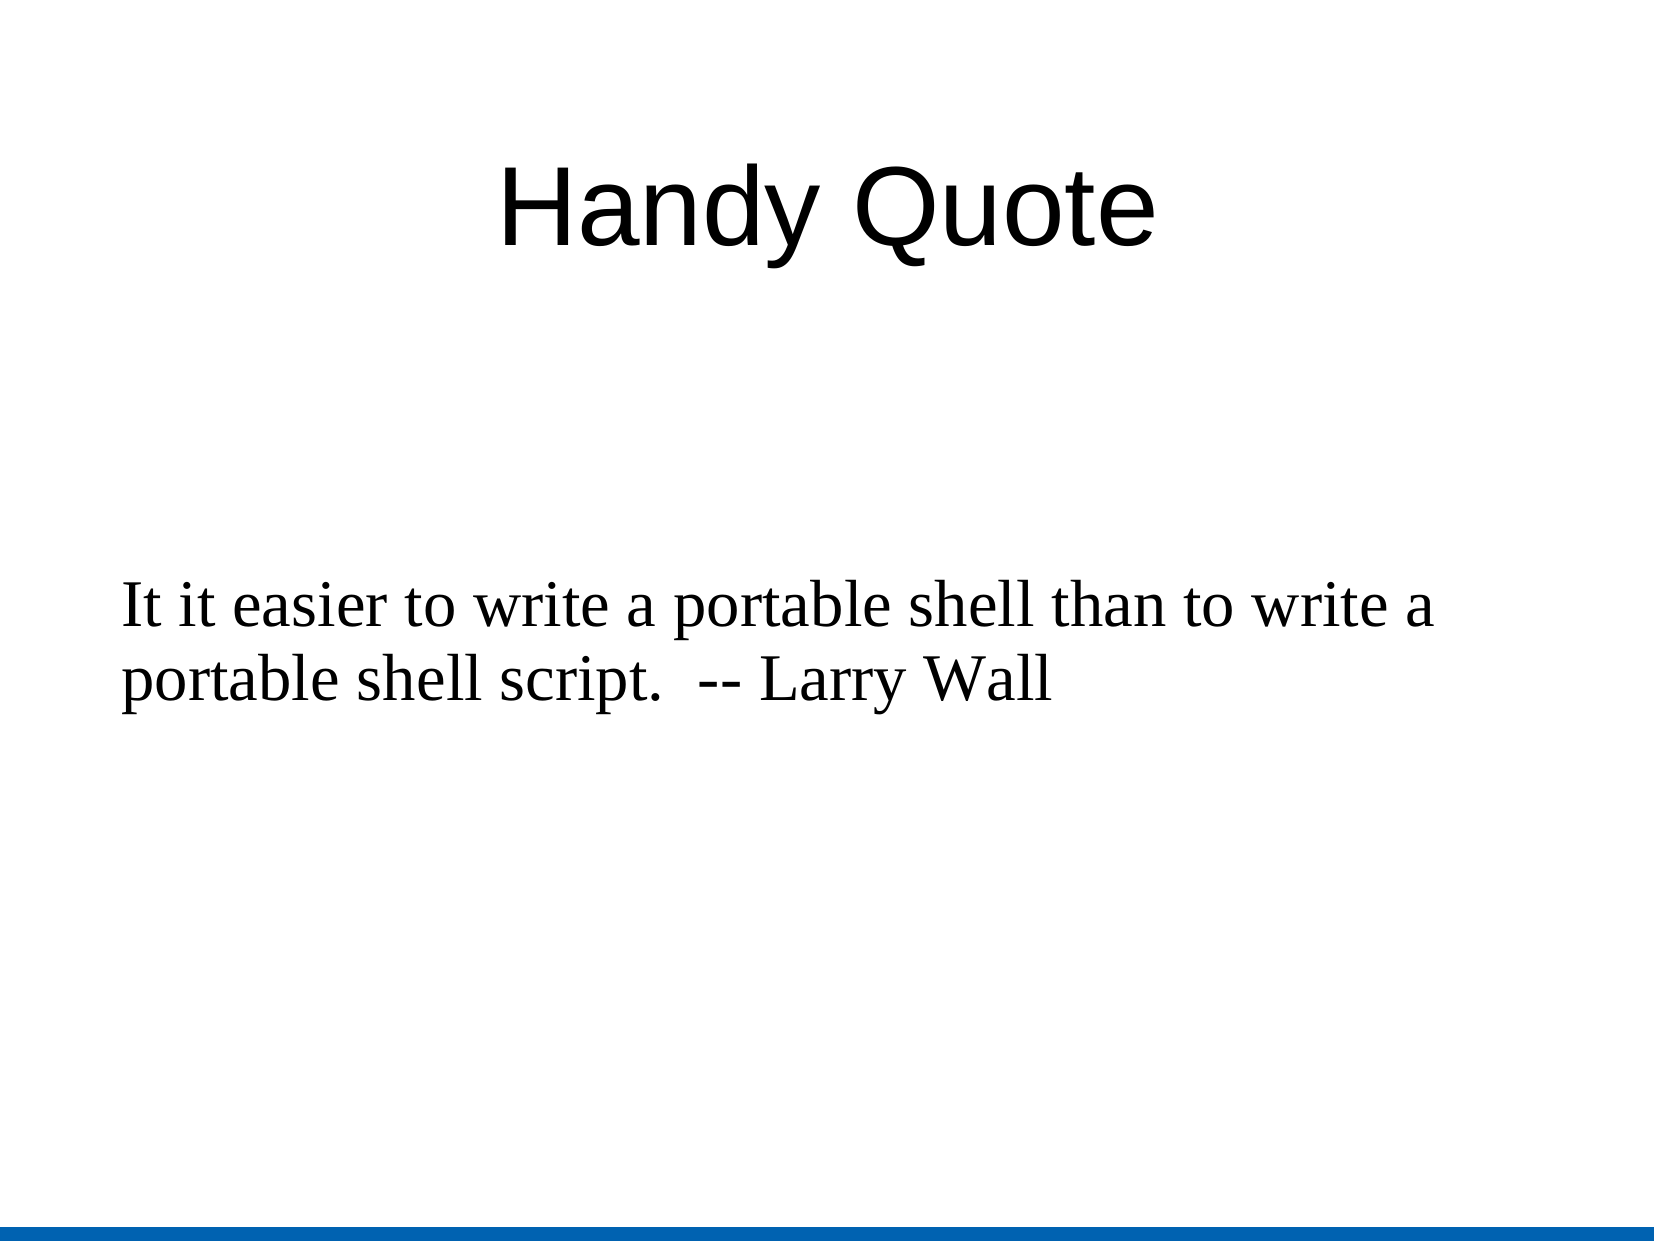

# Handy Quote
It it easier to write a portable shell than to write a portable shell script. -- Larry Wall